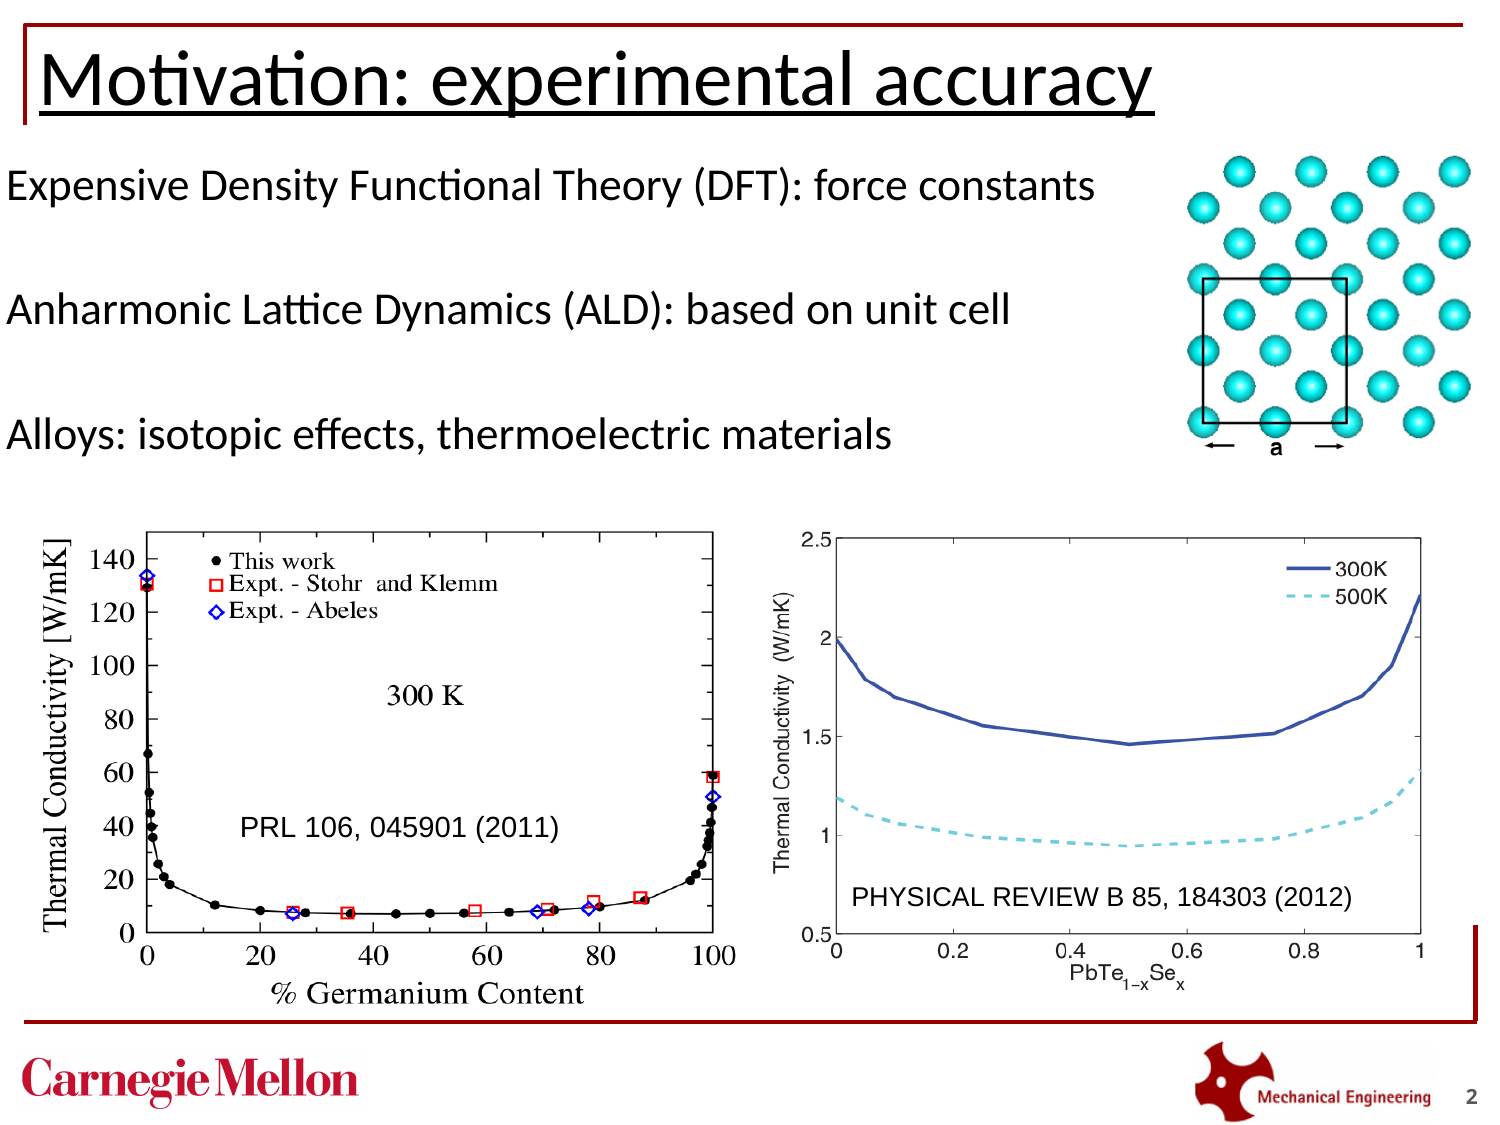

Motivation: experimental accuracy
# Expensive Density Functional Theory (DFT): force constants
Anharmonic Lattice Dynamics (ALD): based on unit cell
Alloys: isotopic effects, thermoelectric materials
PRL 106, 045901 (2011)
PHYSICAL REVIEW B 85, 184303 (2012)